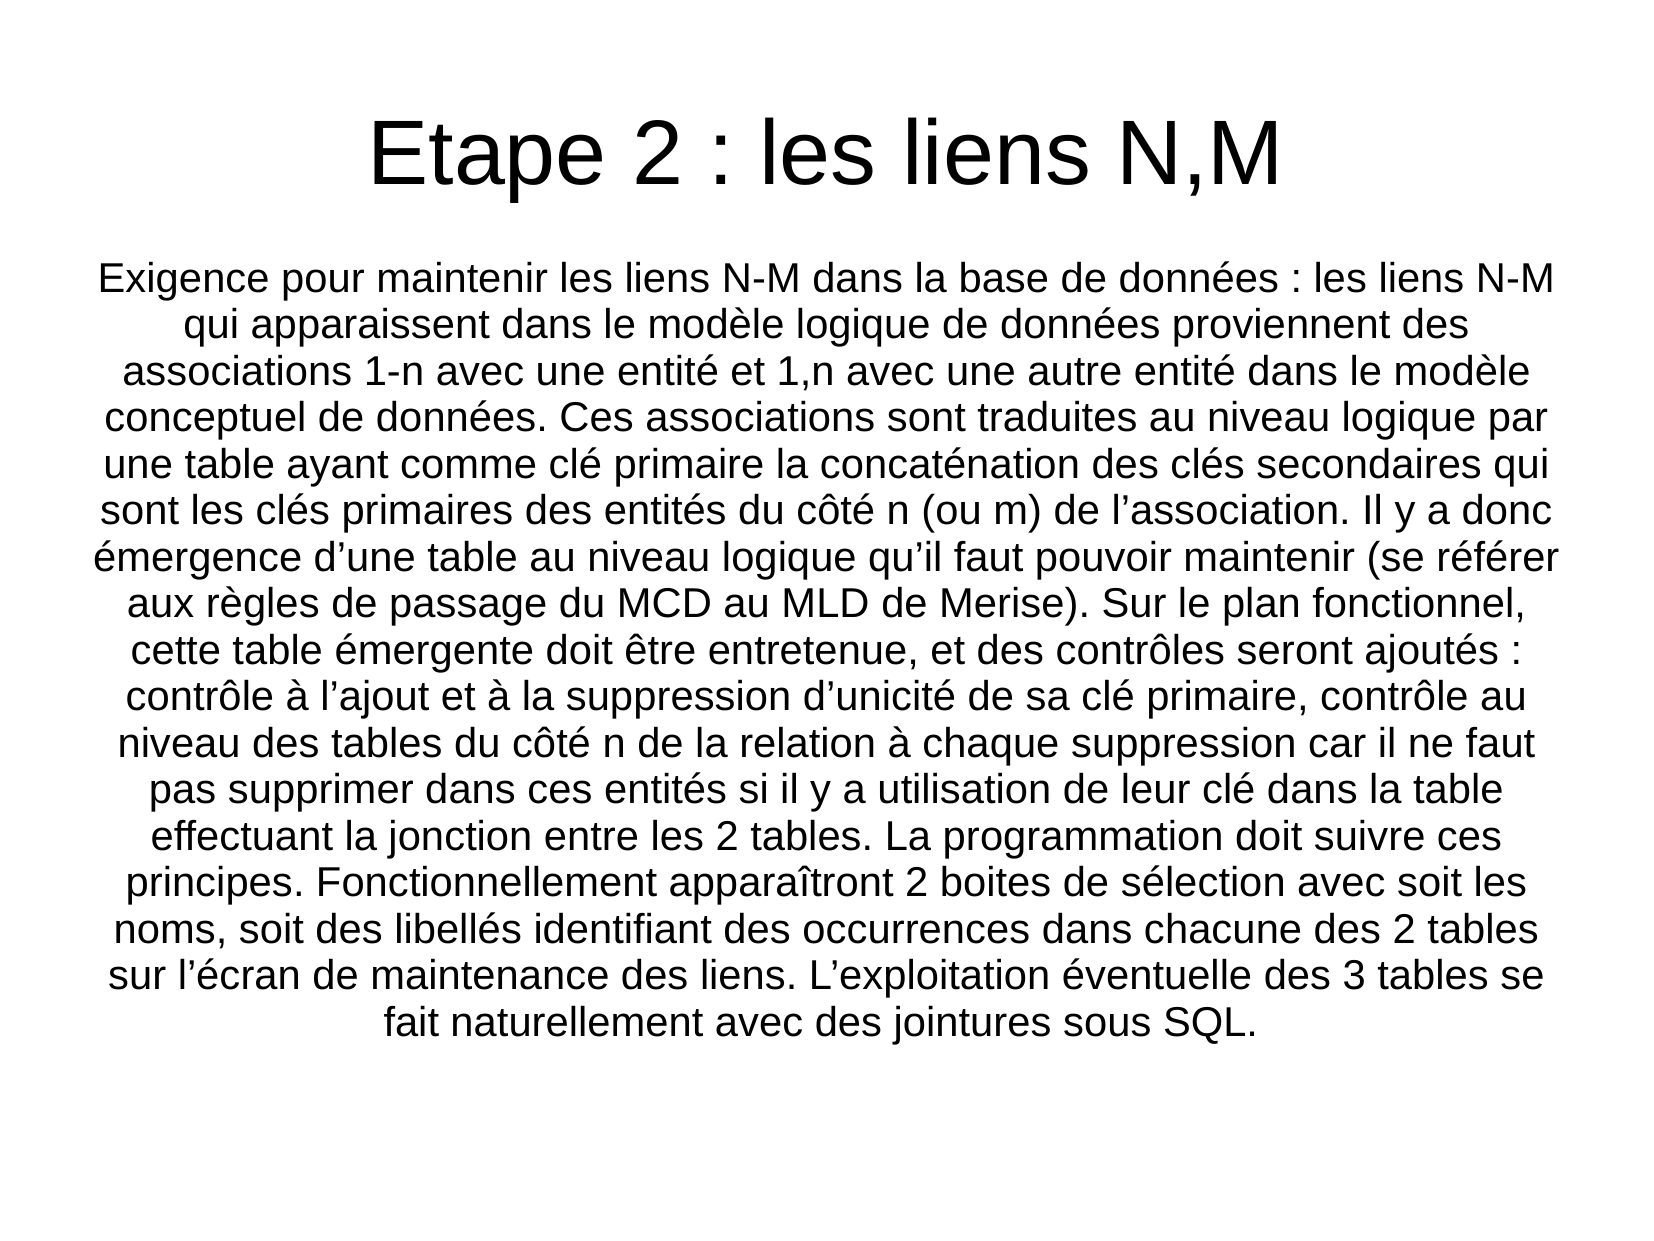

# Etape 2 : les liens N,M
Exigence pour maintenir les liens N-M dans la base de données : les liens N-M qui apparaissent dans le modèle logique de données proviennent des associations 1-n avec une entité et 1,n avec une autre entité dans le modèle conceptuel de données. Ces associations sont traduites au niveau logique par une table ayant comme clé primaire la concaténation des clés secondaires qui sont les clés primaires des entités du côté n (ou m) de l’association. Il y a donc émergence d’une table au niveau logique qu’il faut pouvoir maintenir (se référer aux règles de passage du MCD au MLD de Merise). Sur le plan fonctionnel, cette table émergente doit être entretenue, et des contrôles seront ajoutés : contrôle à l’ajout et à la suppression d’unicité de sa clé primaire, contrôle au niveau des tables du côté n de la relation à chaque suppression car il ne faut pas supprimer dans ces entités si il y a utilisation de leur clé dans la table effectuant la jonction entre les 2 tables. La programmation doit suivre ces principes. Fonctionnellement apparaîtront 2 boites de sélection avec soit les noms, soit des libellés identifiant des occurrences dans chacune des 2 tables sur l’écran de maintenance des liens. L’exploitation éventuelle des 3 tables se fait naturellement avec des jointures sous SQL.